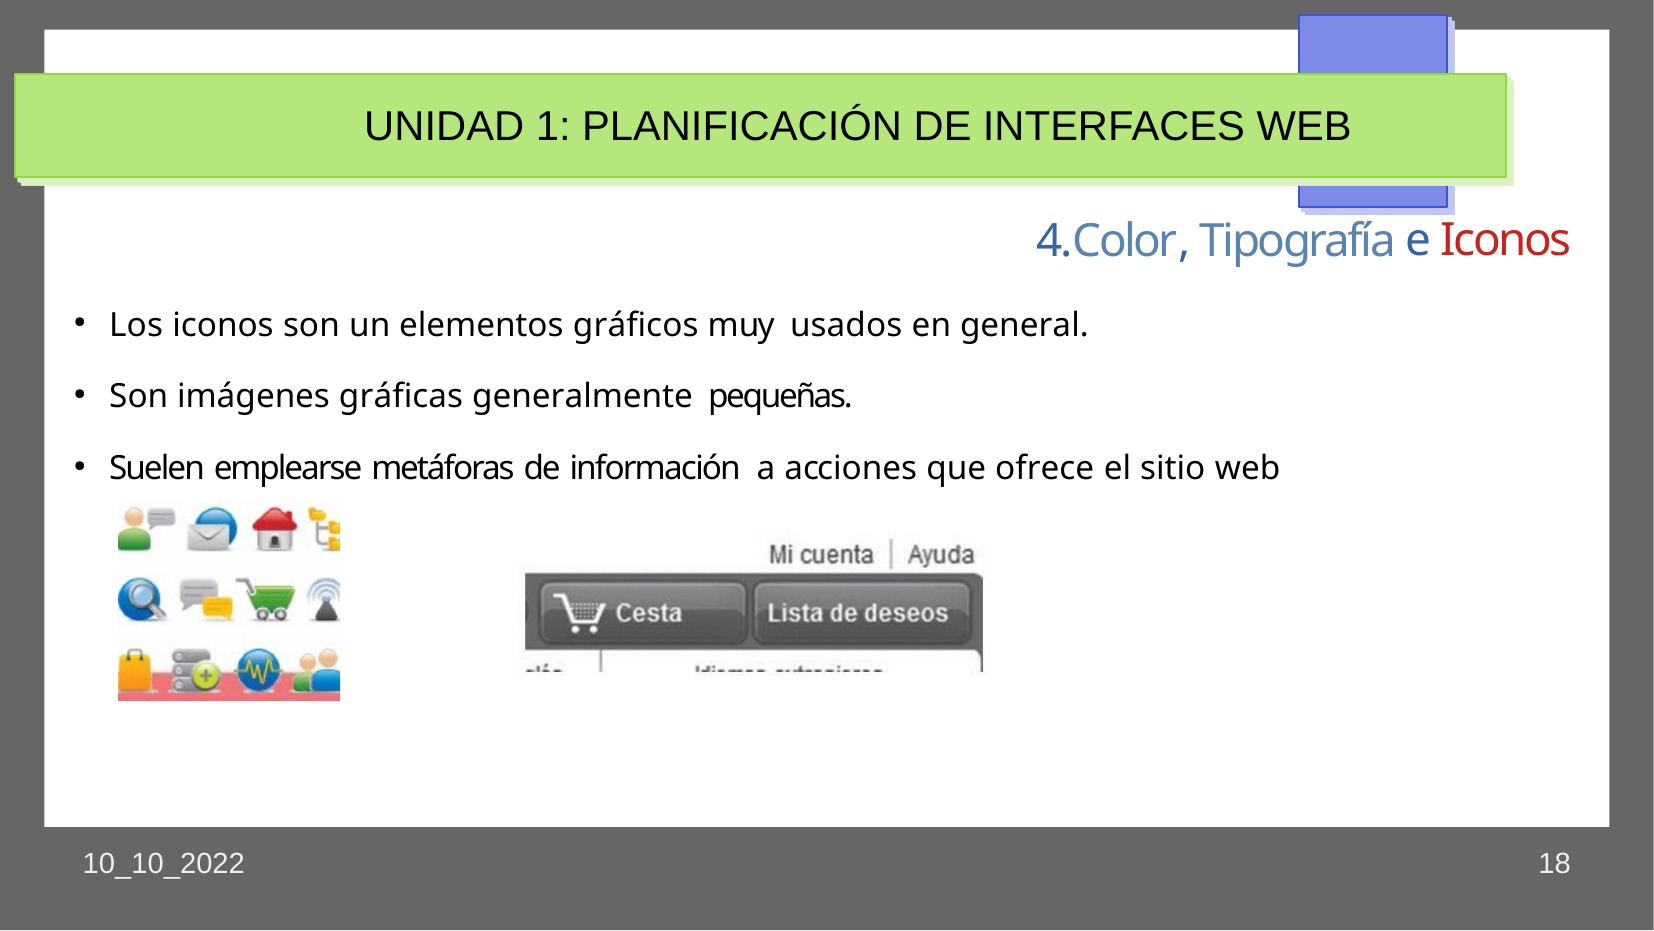

# UNIDAD 1: PLANIFICACIÓN DE INTERFACES WEB
4.Color, Tipografía e Iconos
Los iconos son un elementos gráficos muy usados en general.
Son imágenes gráficas generalmente pequeñas.
Suelen emplearse metáforas de información a acciones que ofrece el sitio web
10_10_2022
18